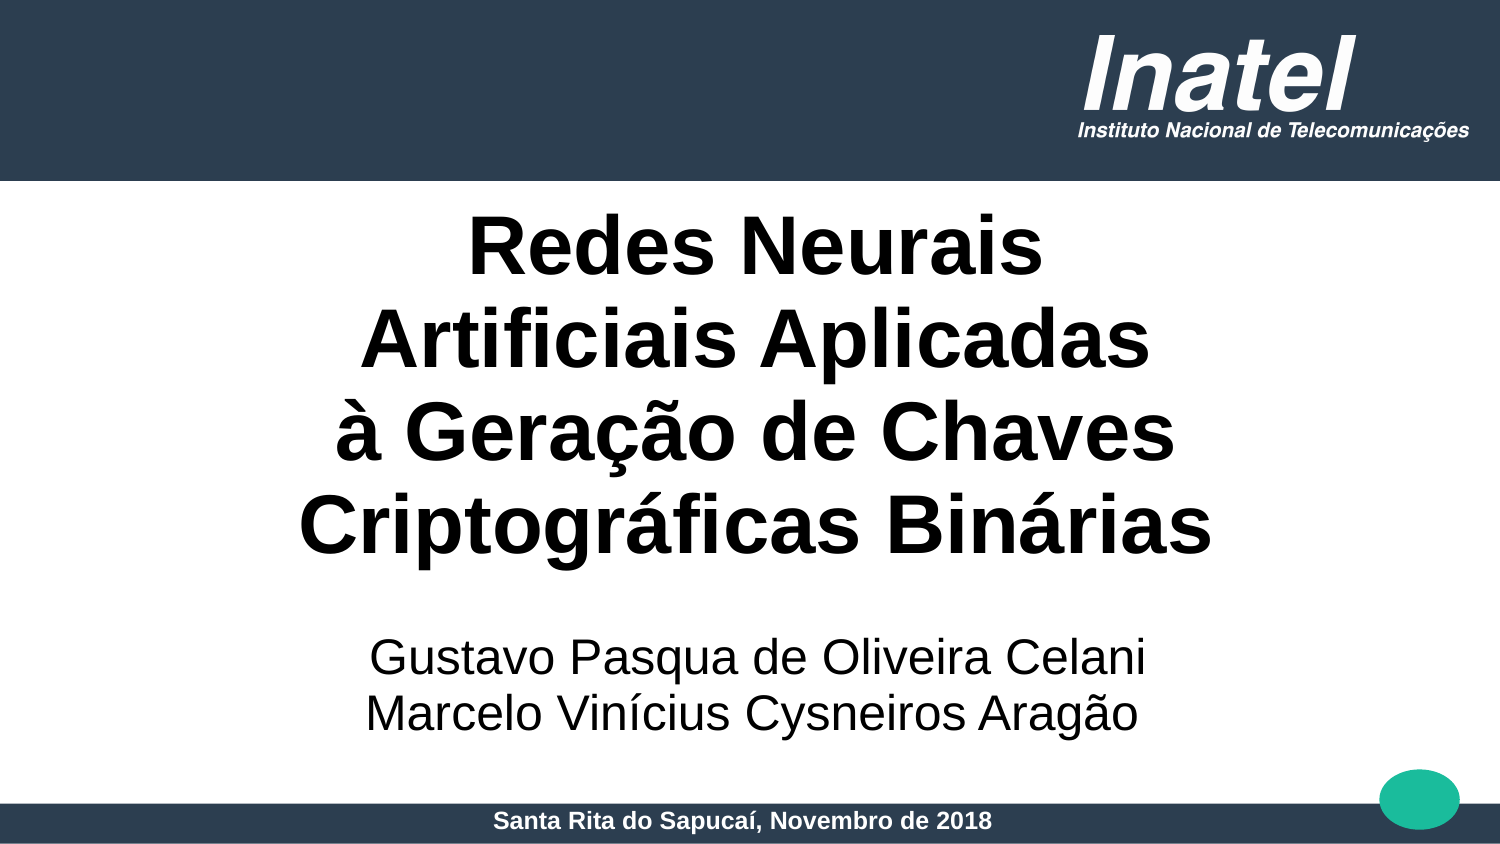

Redes Neurais
Artificiais Aplicadas
à Geração de Chaves
Criptográficas Binárias
Gustavo Pasqua de Oliveira Celani
Marcelo Vinícius Cysneiros Aragão
Santa Rita do Sapucaí, Novembro de 2018